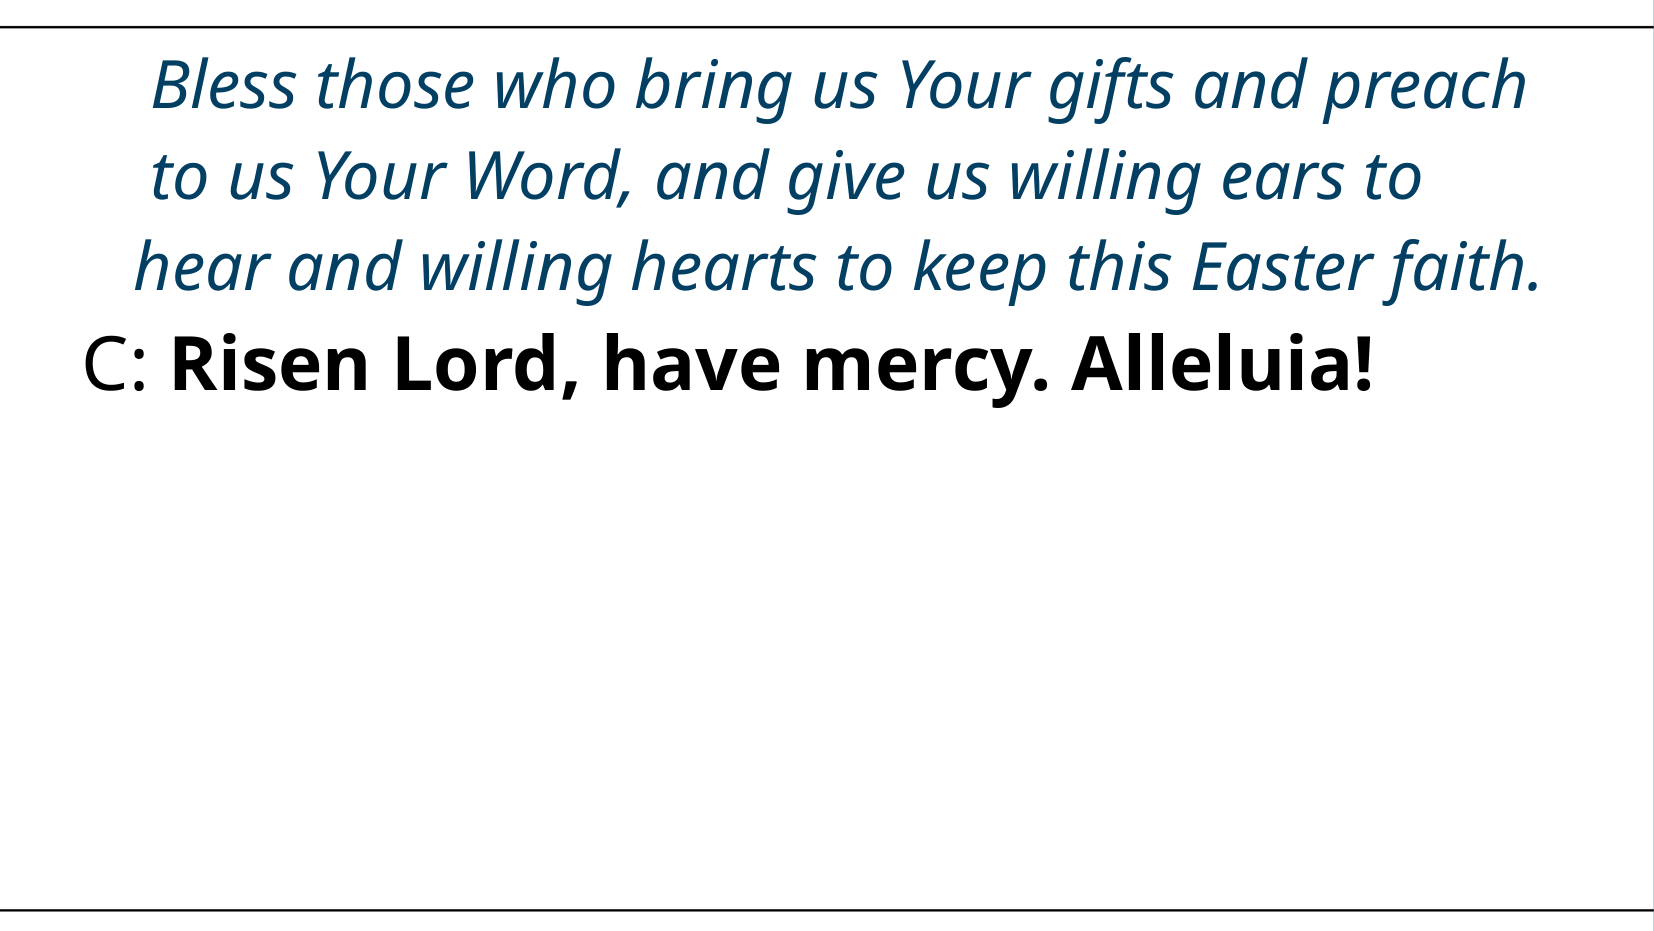

Bless those who bring us Your gifts and preach
 to us Your Word, and give us willing ears to
 hear and willing hearts to keep this Easter faith.
C: Risen Lord, have mercy. Alleluia!